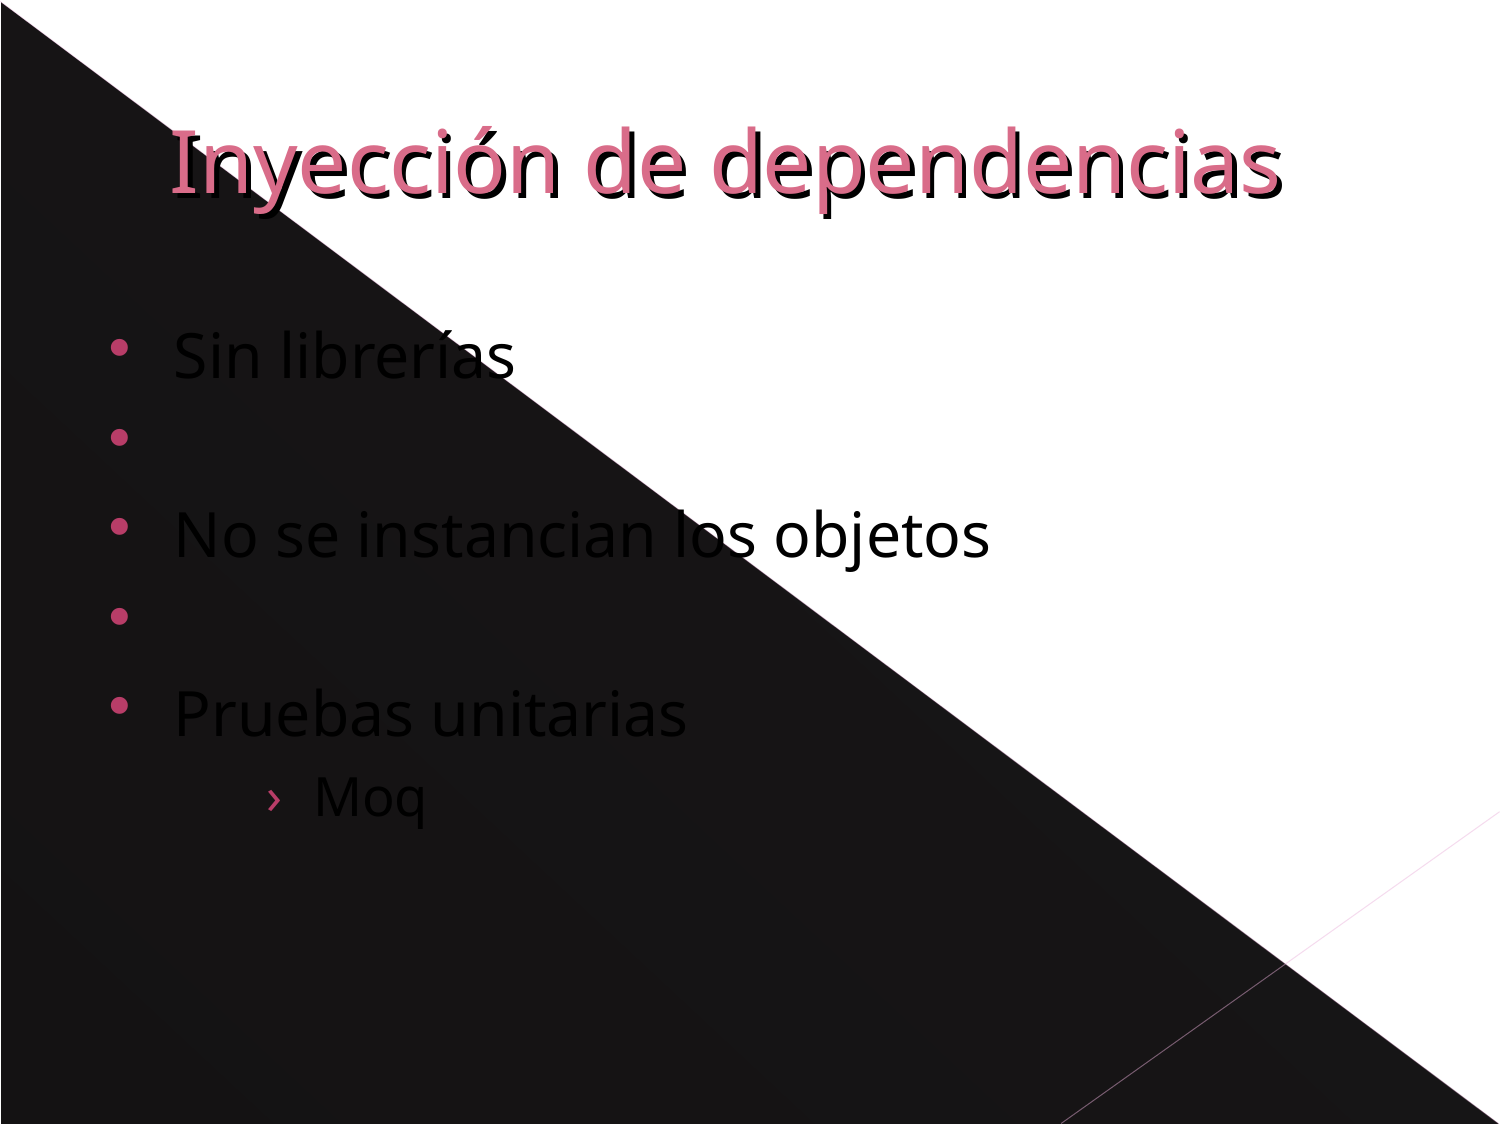

# Inyección de dependencias
Sin librerías
No se instancian los objetos
Pruebas unitarias
Moq